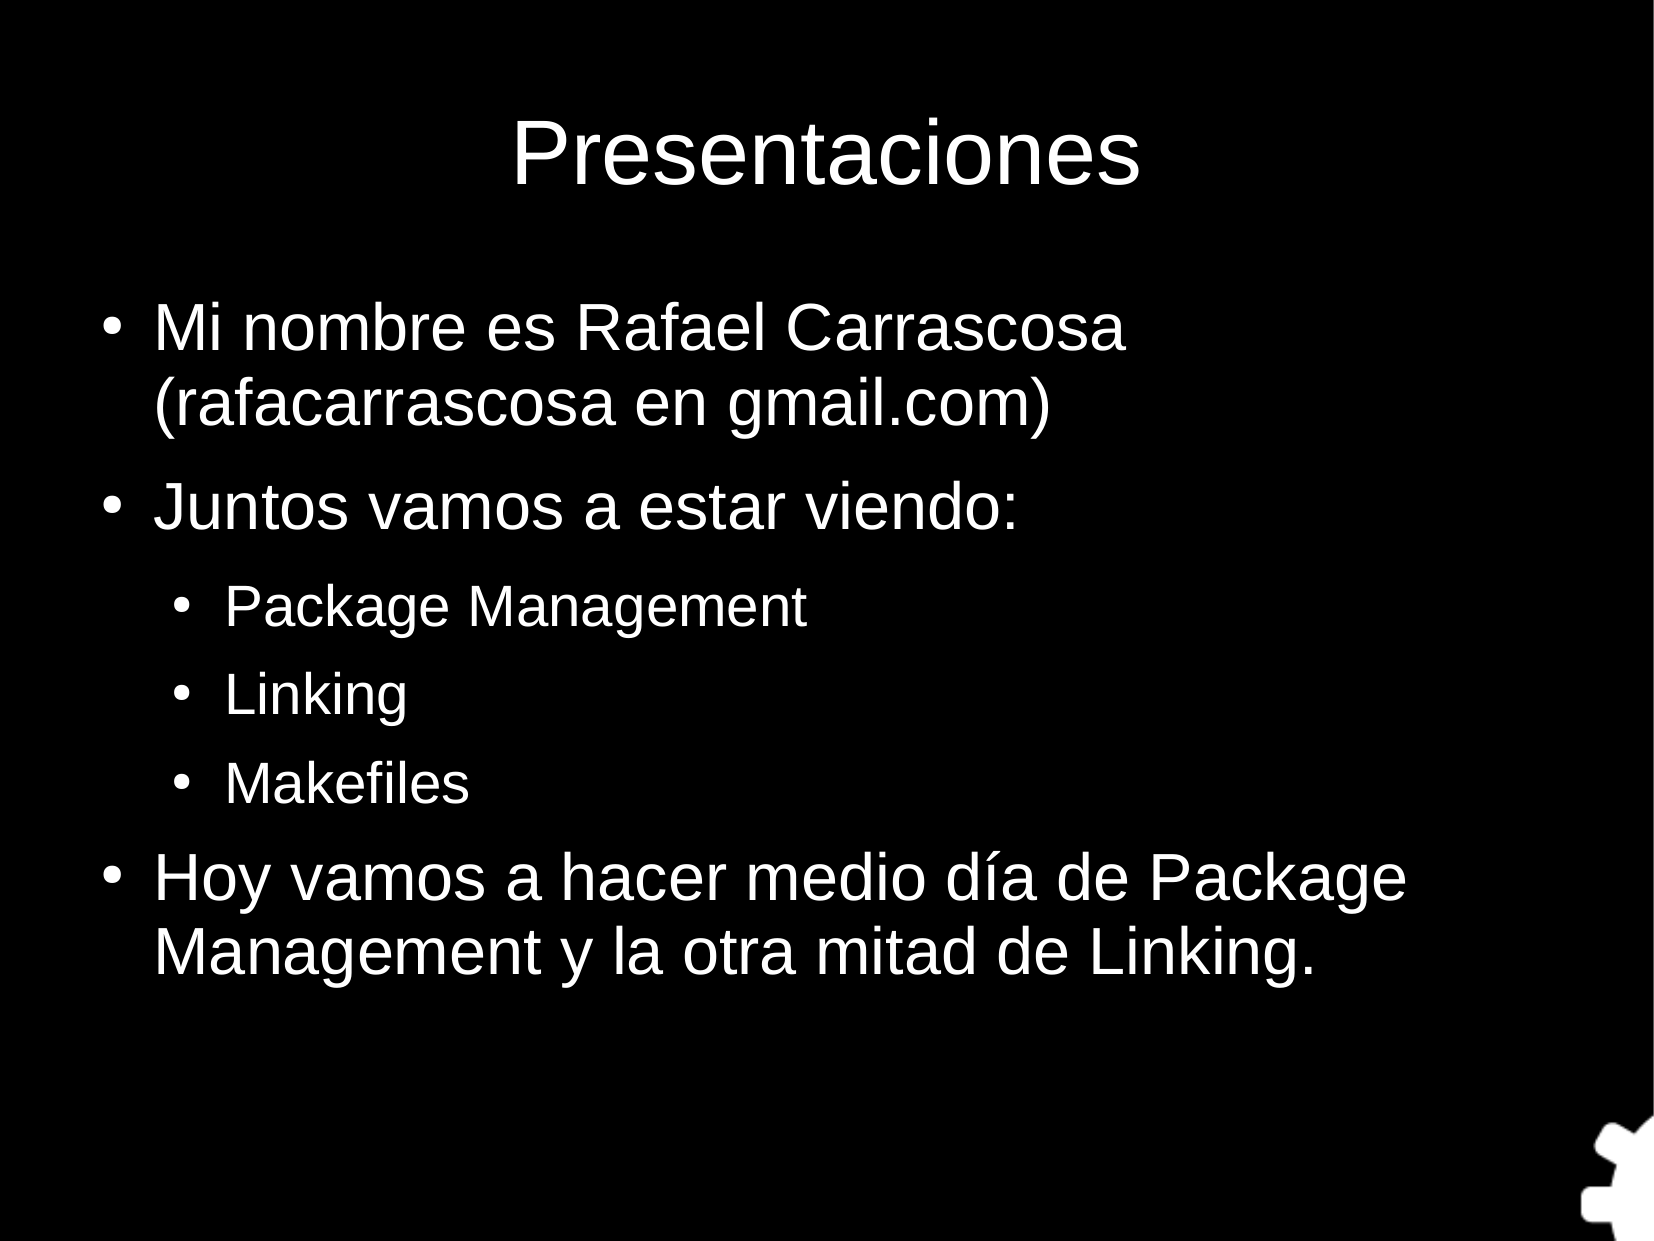

# Presentaciones
Mi nombre es Rafael Carrascosa (rafacarrascosa en gmail.com)
Juntos vamos a estar viendo:
Package Management
Linking
Makefiles
Hoy vamos a hacer medio día de Package Management y la otra mitad de Linking.